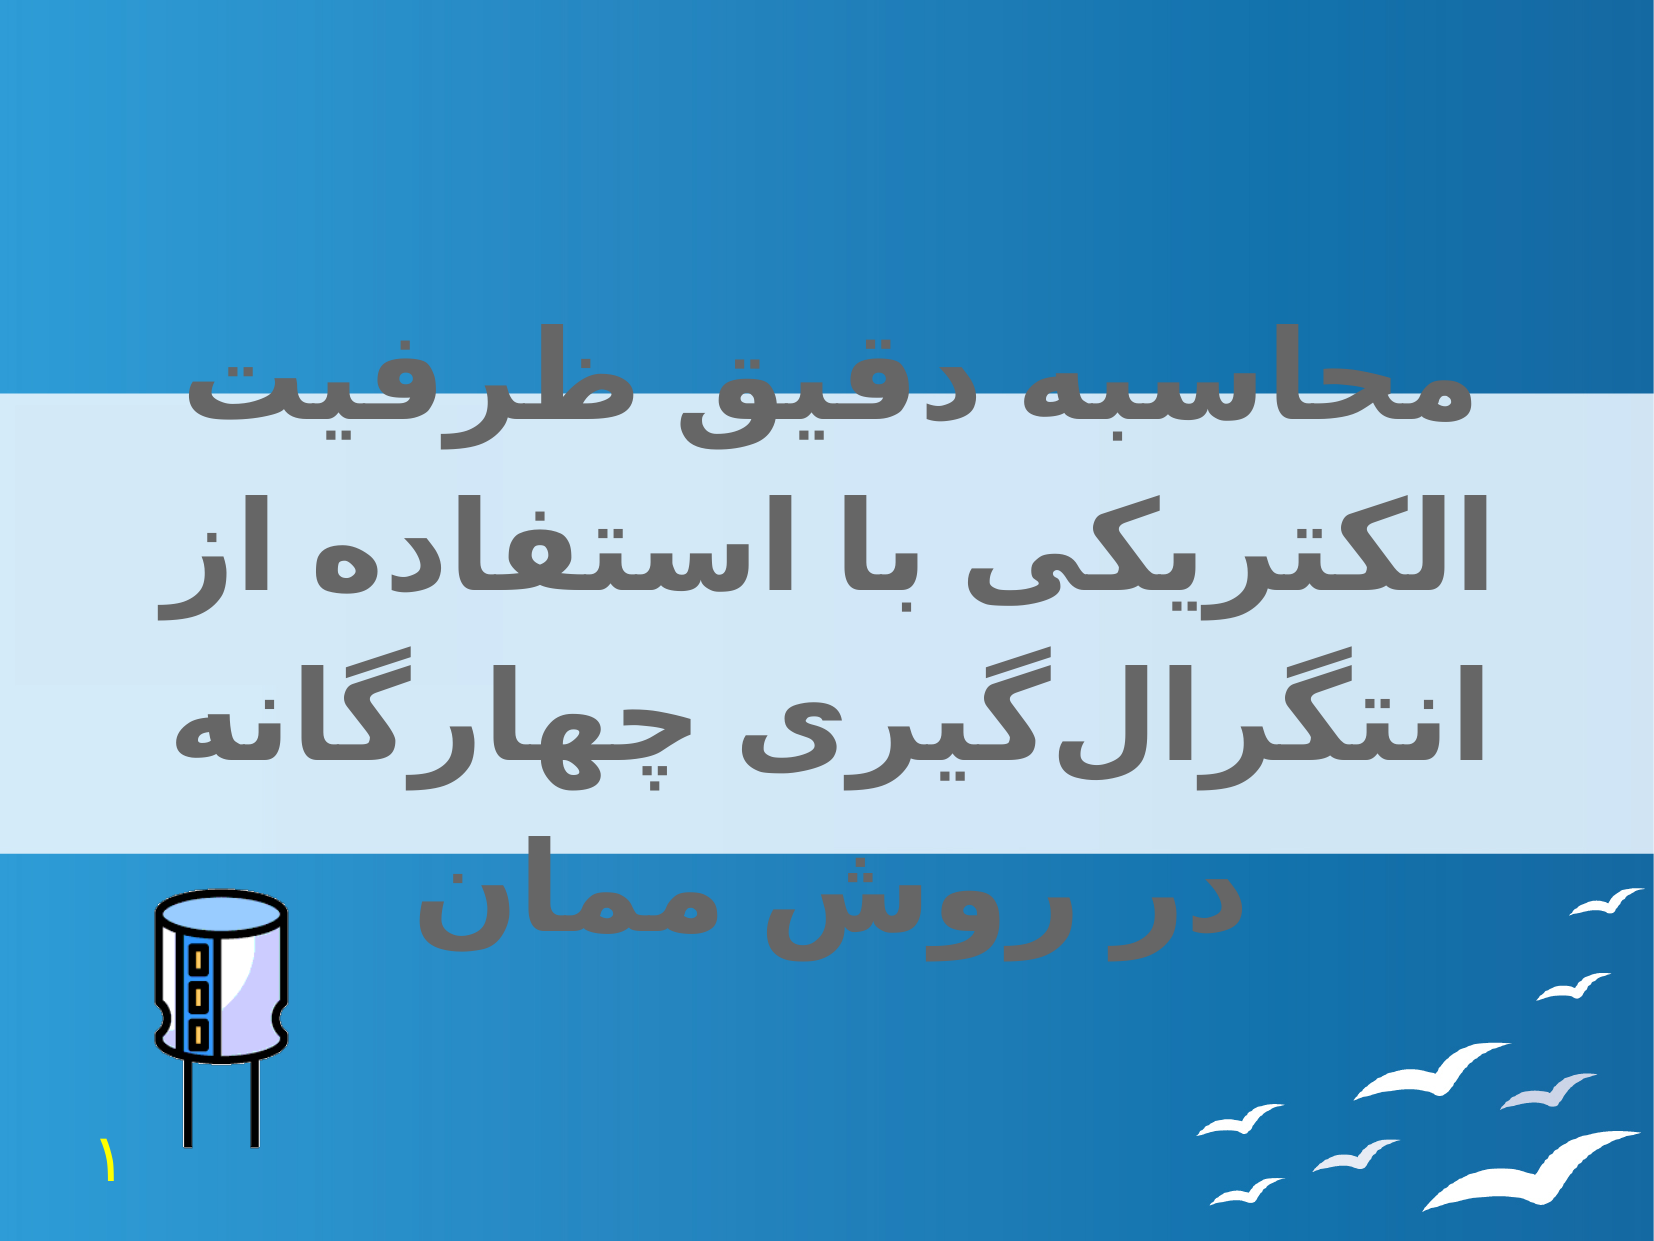

# محاسبه دقیق ظرفیت الکتریکی با استفاده از انتگرال‌گیری چهارگانه در روش ممان
 ۱